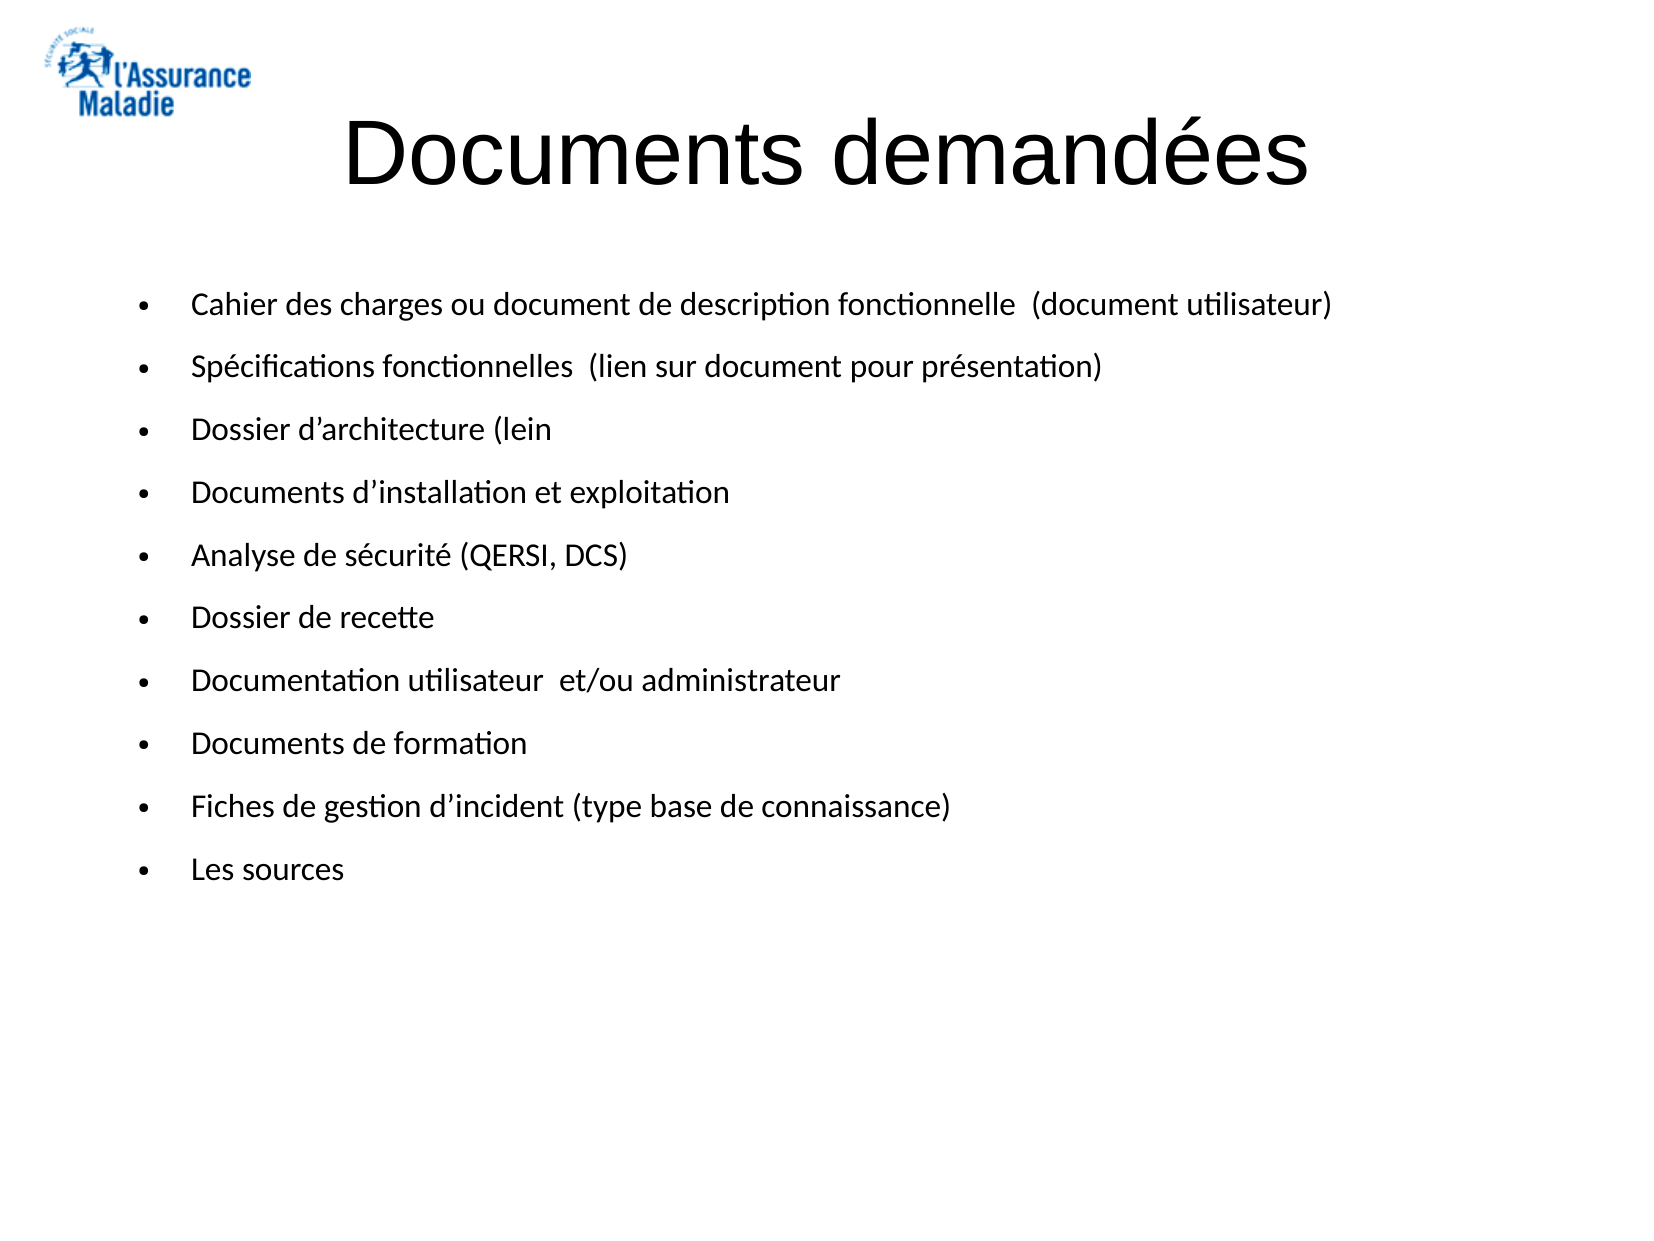

# Documents demandées
Cahier des charges ou document de description fonctionnelle (document utilisateur)
Spécifications fonctionnelles (lien sur document pour présentation)
Dossier d’architecture (lein
Documents d’installation et exploitation
Analyse de sécurité (QERSI, DCS)
Dossier de recette
Documentation utilisateur  et/ou administrateur
Documents de formation
Fiches de gestion d’incident (type base de connaissance)
Les sources